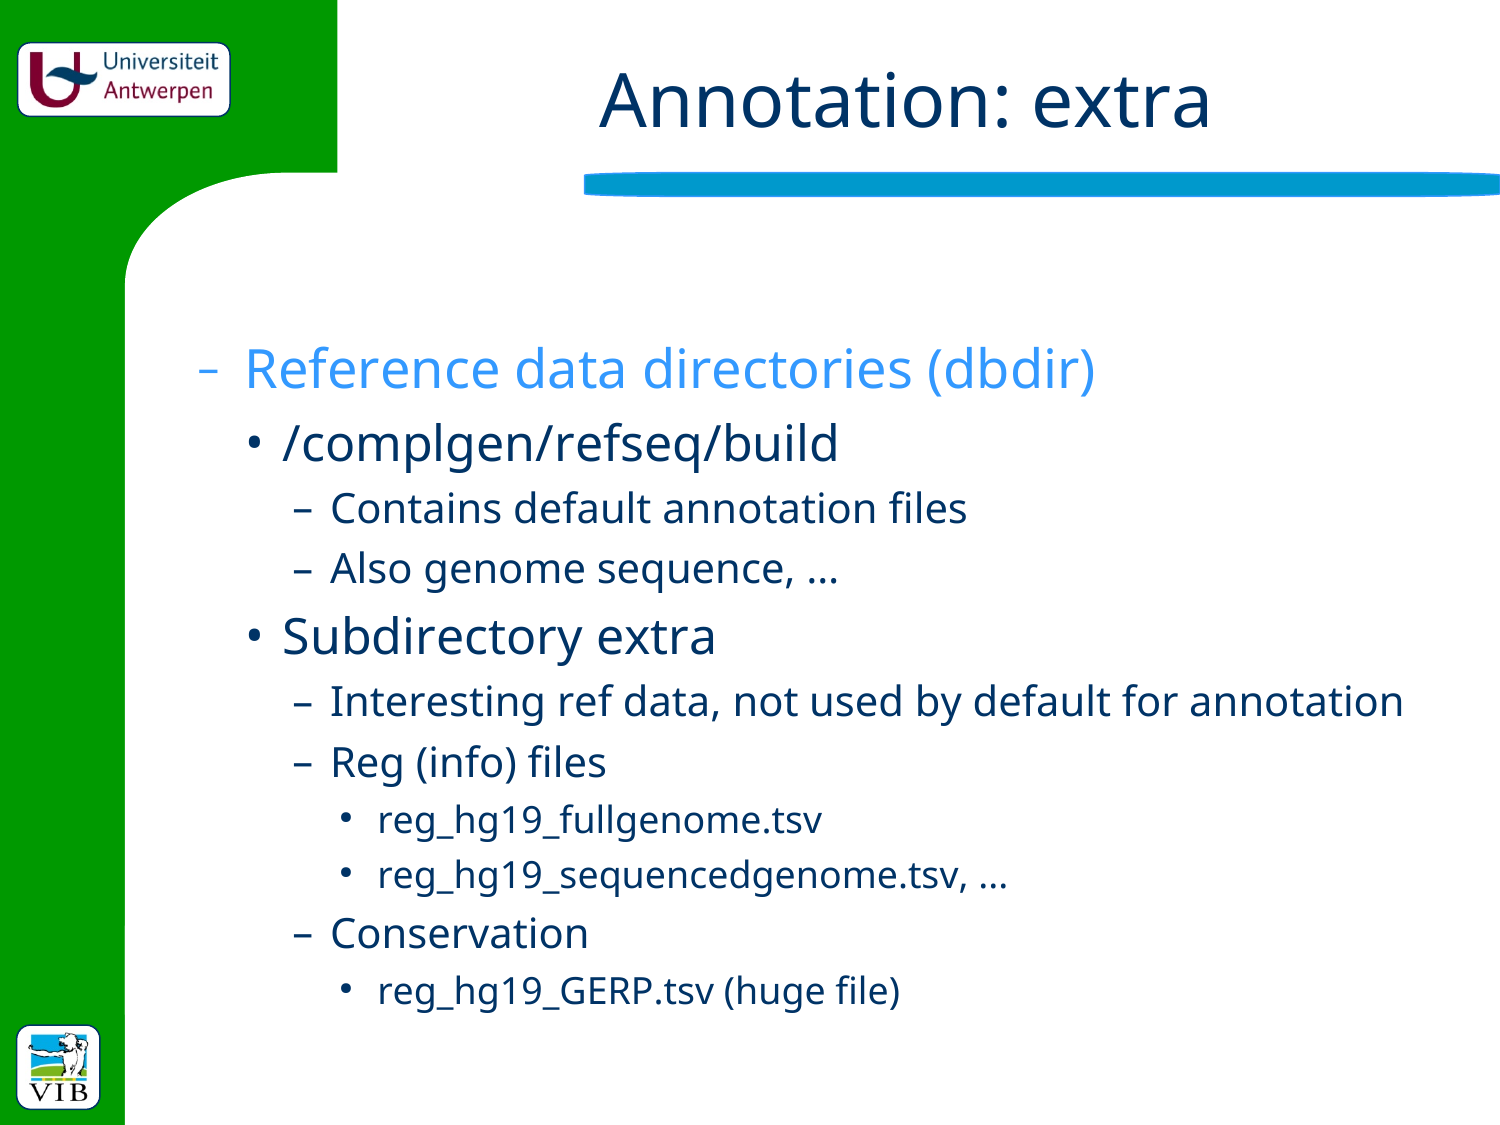

# Annotation: extra
Reference data directories (dbdir)
/complgen/refseq/build
Contains default annotation files
Also genome sequence, …
Subdirectory extra
Interesting ref data, not used by default for annotation
Reg (info) files
reg_hg19_fullgenome.tsv
reg_hg19_sequencedgenome.tsv, ...
Conservation
reg_hg19_GERP.tsv (huge file)